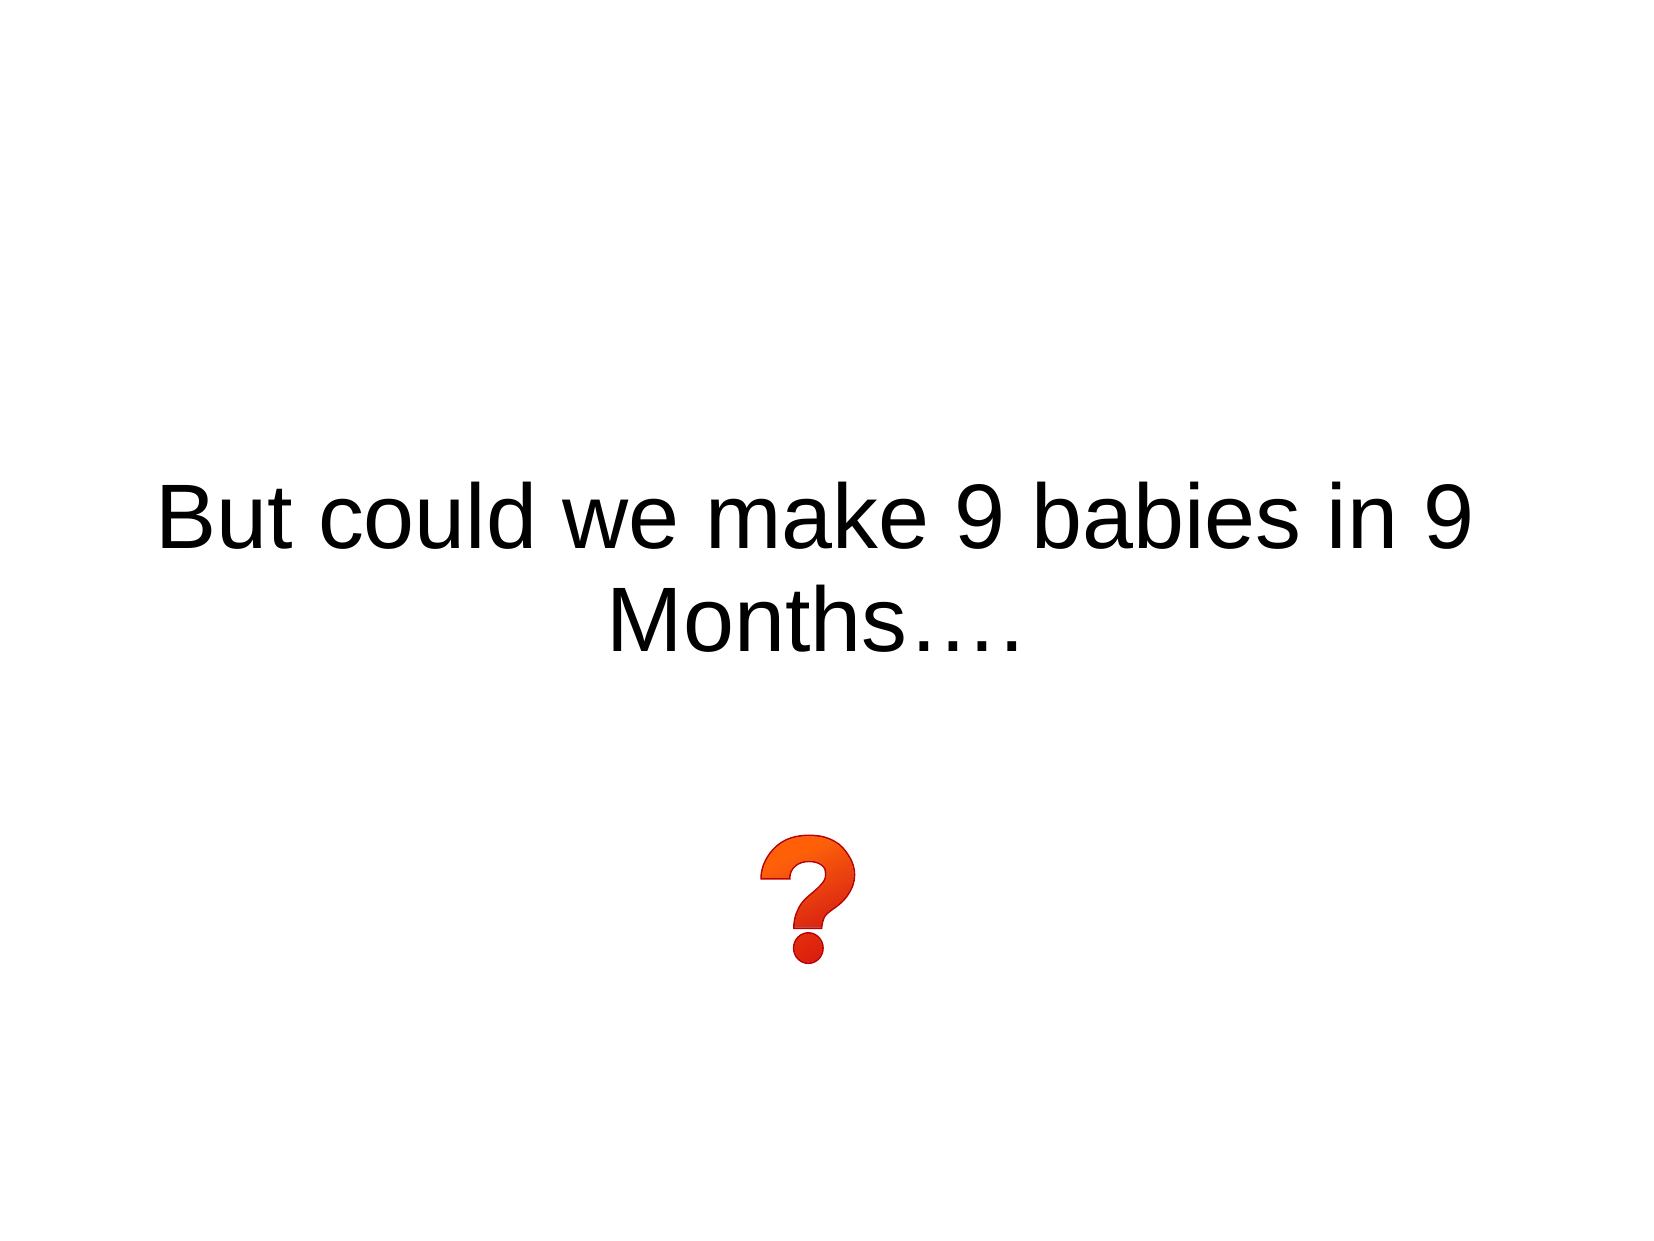

# But could we make 9 babies in 9 Months….